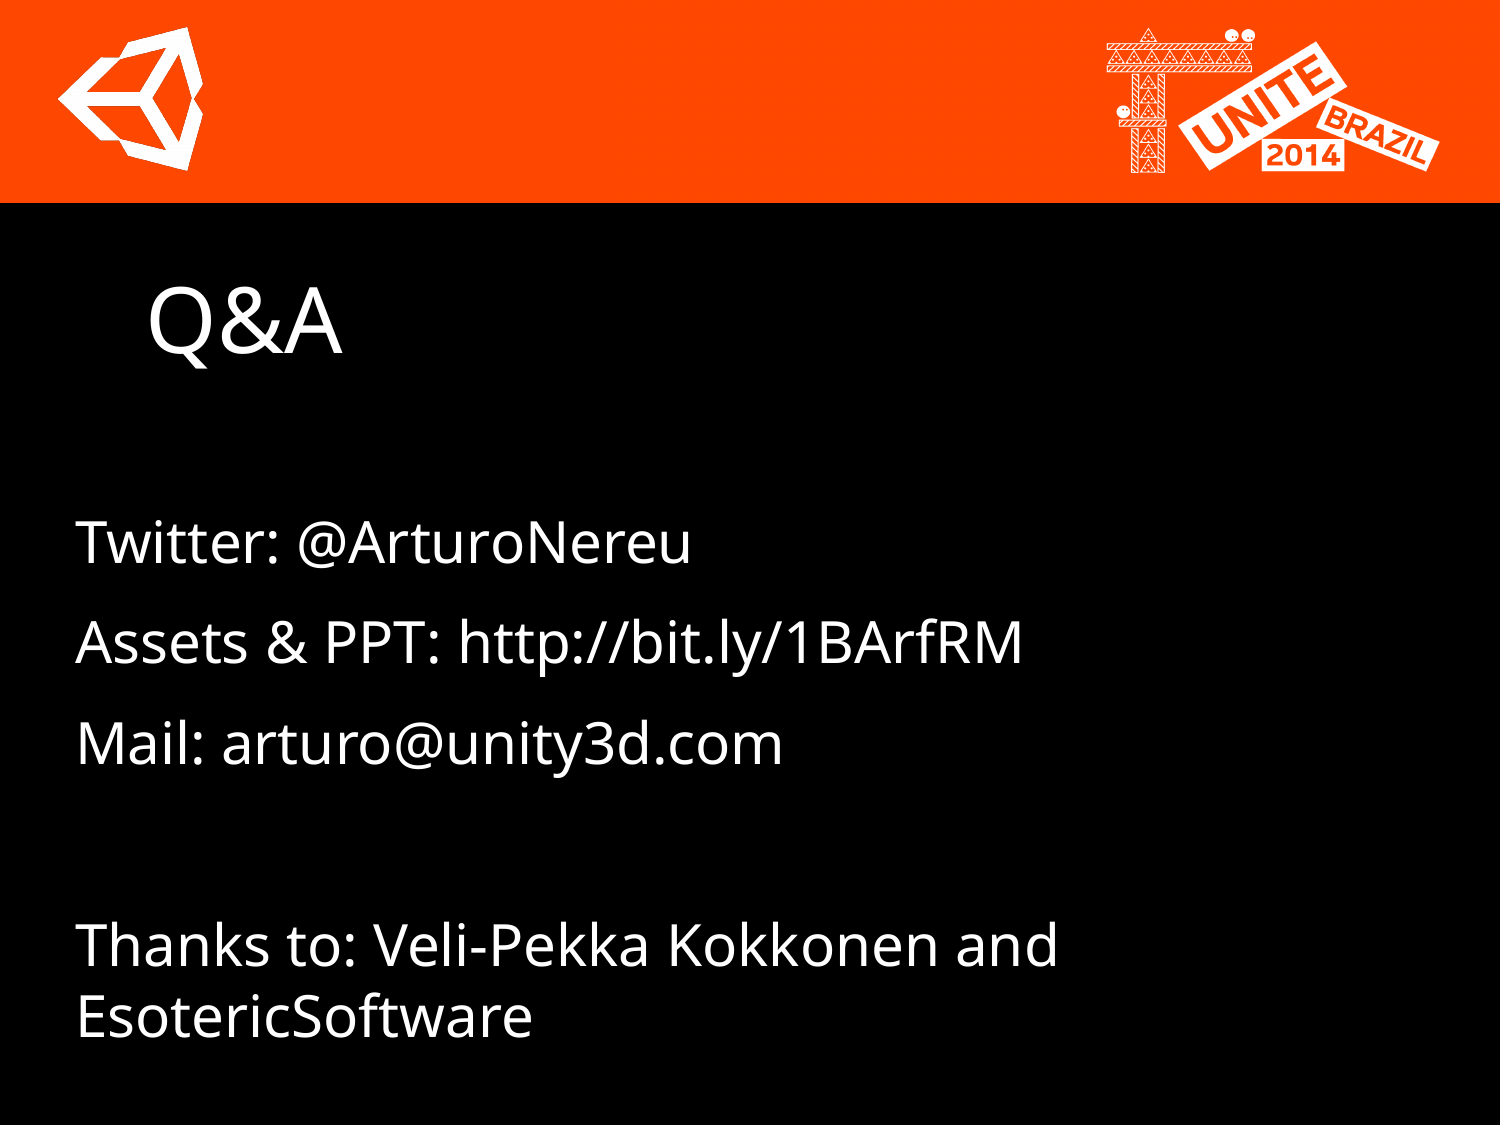

Q&A
Twitter: @ArturoNereu
Assets & PPT: http://bit.ly/1BArfRM
Mail: arturo@unity3d.com
Thanks to: Veli-Pekka Kokkonen and EsotericSoftware
#